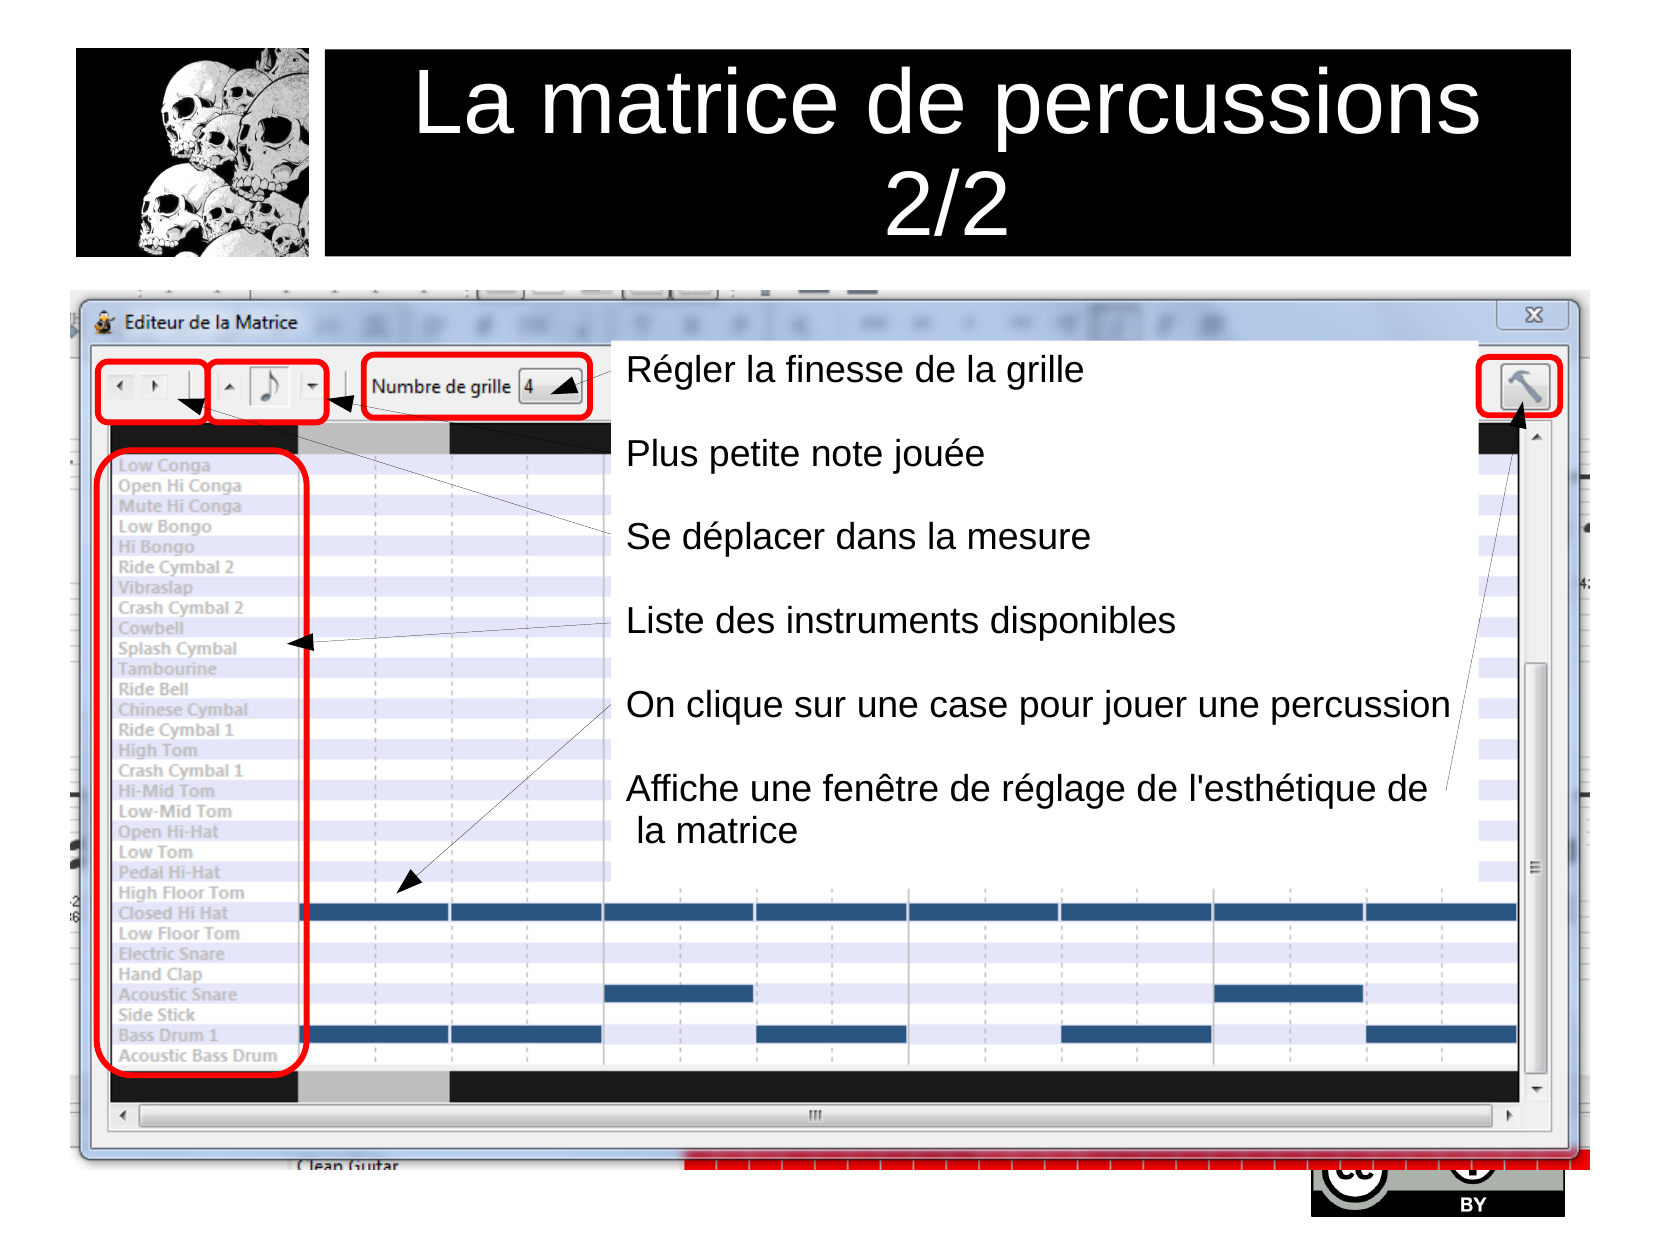

# La matrice de percussions 2/2
Régler la finesse de la grille
Plus petite note jouée
Se déplacer dans la mesure
Liste des instruments disponibles
On clique sur une case pour jouer une percussion
Affiche une fenêtre de réglage de l'esthétique de
 la matrice
Y. Collette
27